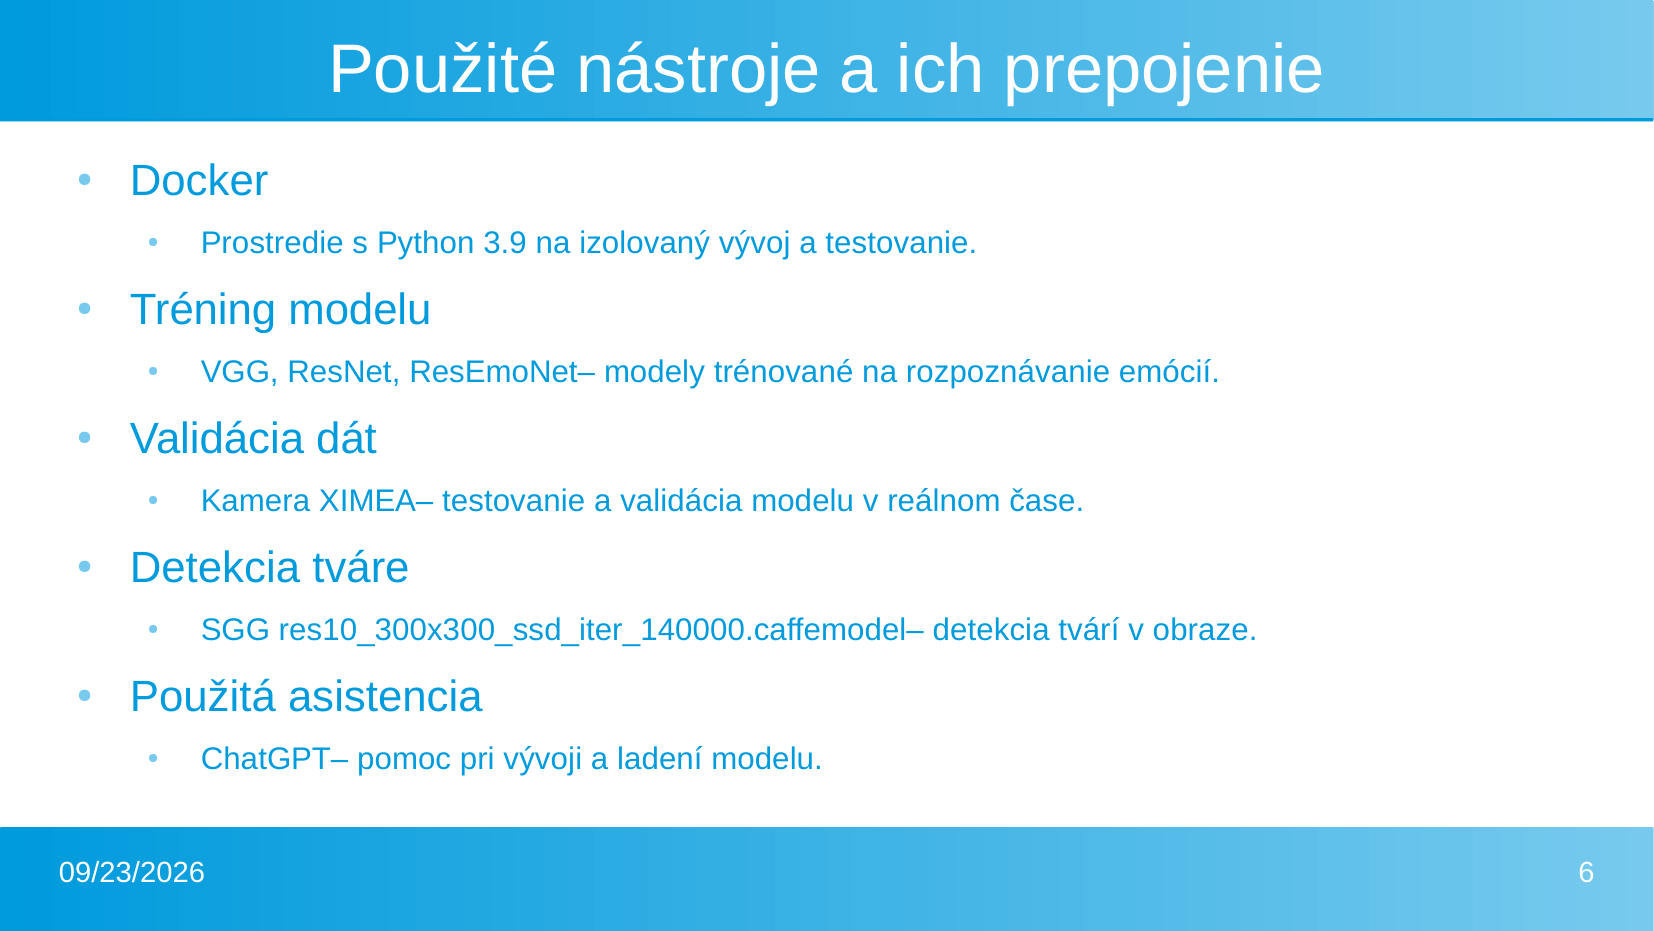

# Použité nástroje a ich prepojenie
Docker
Prostredie s Python 3.9 na izolovaný vývoj a testovanie.
Tréning modelu
VGG, ResNet, ResEmoNet– modely trénované na rozpoznávanie emócií.
Validácia dát
Kamera XIMEA– testovanie a validácia modelu v reálnom čase.
Detekcia tváre
SGG res10_300x300_ssd_iter_140000.caffemodel– detekcia tvárí v obraze.
Použitá asistencia
ChatGPT– pomoc pri vývoji a ladení modelu.
6